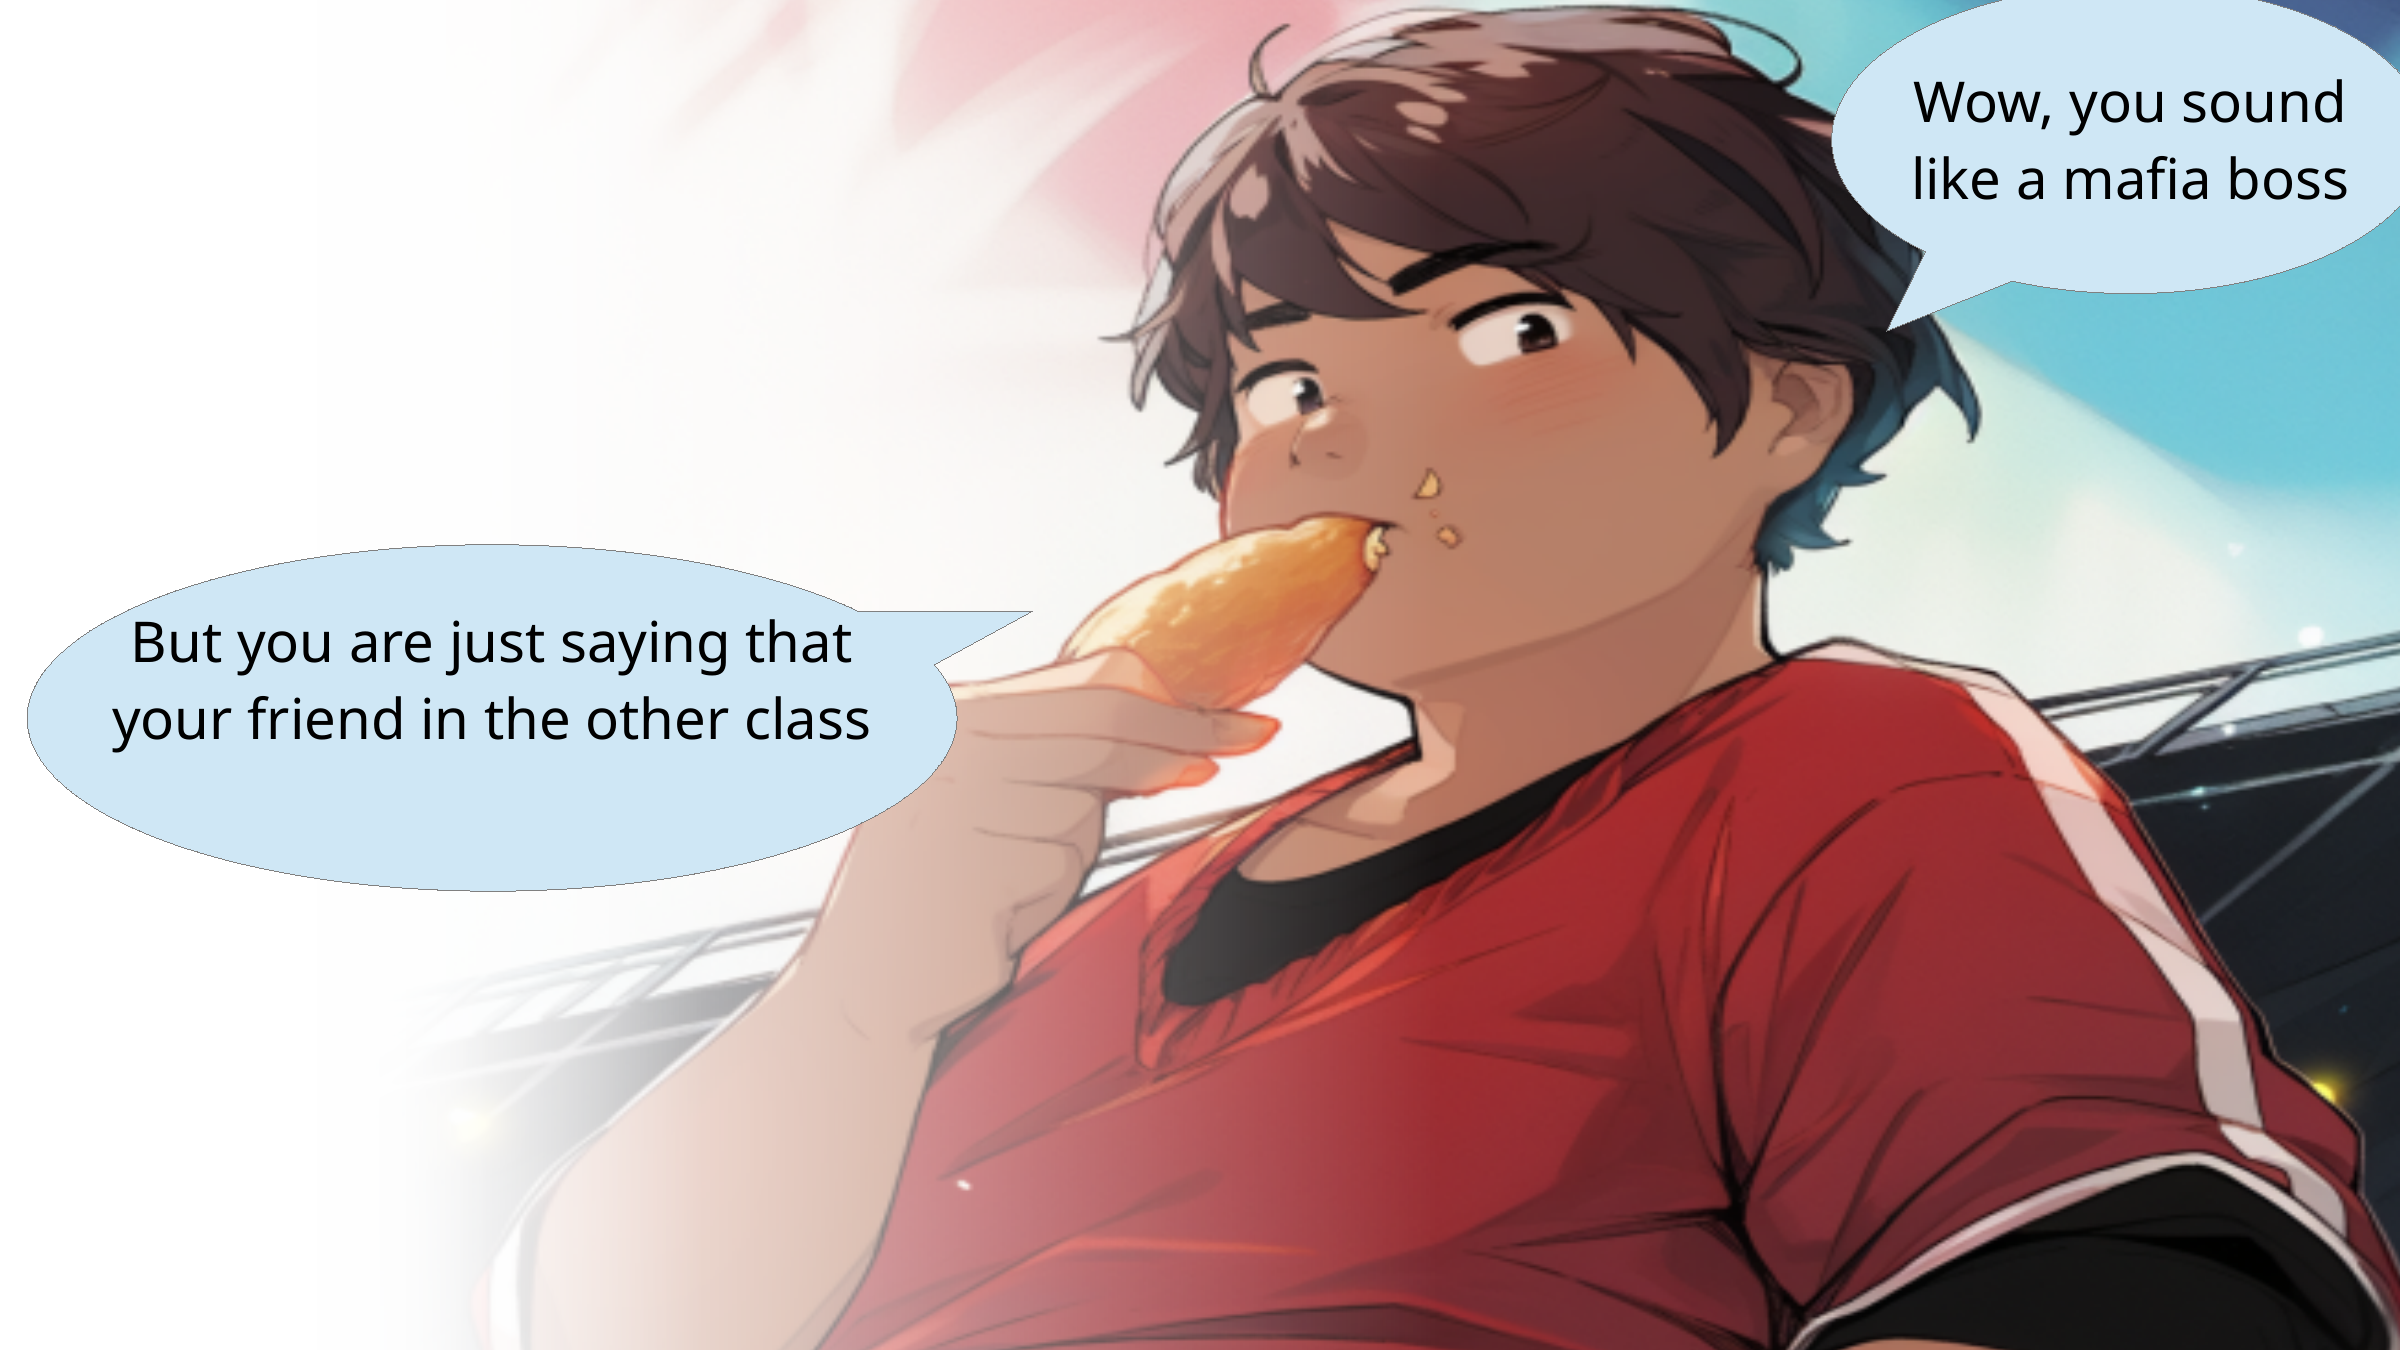

Wow, you sound
like a mafia boss
But you are just saying that
your friend in the other class